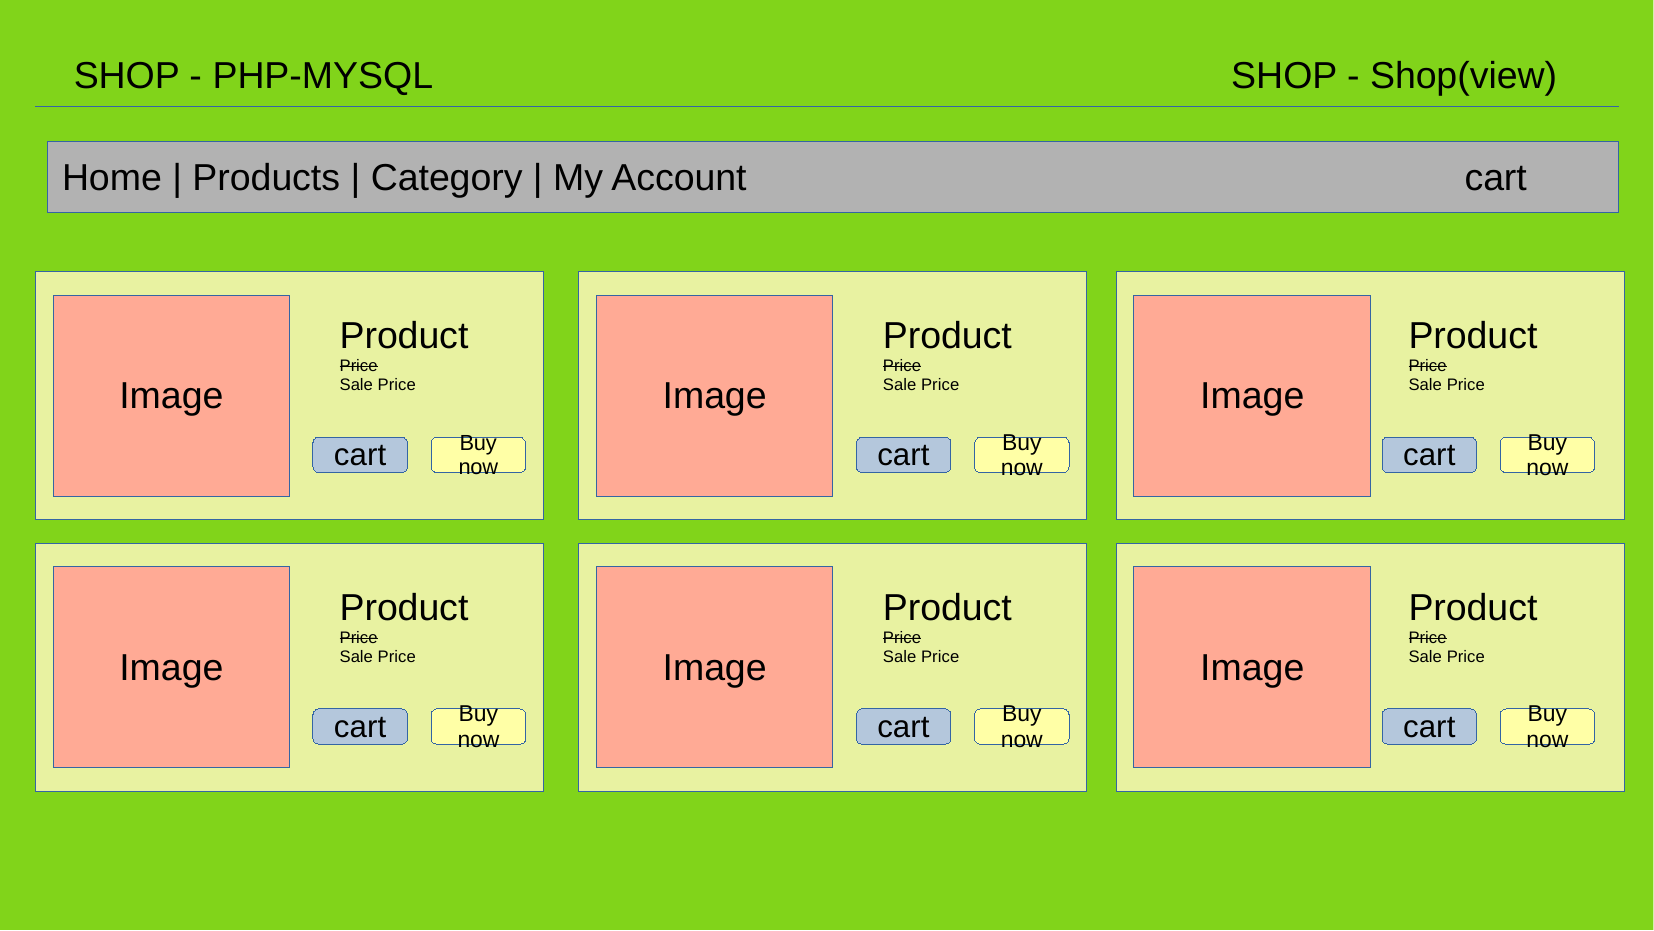

SHOP - PHP-MYSQL
SHOP - Shop(view)
Home | Products | Category | My Account										cart
Image
Image
Image
Product
Price
Sale Price
Product
Price
Sale Price
Product
Price
Sale Price
cart
cart
cart
Buy now
Buy now
Buy now
Image
Image
Image
Image
Image
Image
Product
Price
Sale Price
Product
Price
Sale Price
Product
Price
Sale Price
Product
Price
Sale Price
Product
Price
Sale Price
Product
Price
Sale Price
cart
cart
cart
cart
cart
cart
Buy now
Buy now
Buy now
Buy now
Buy now
Buy now